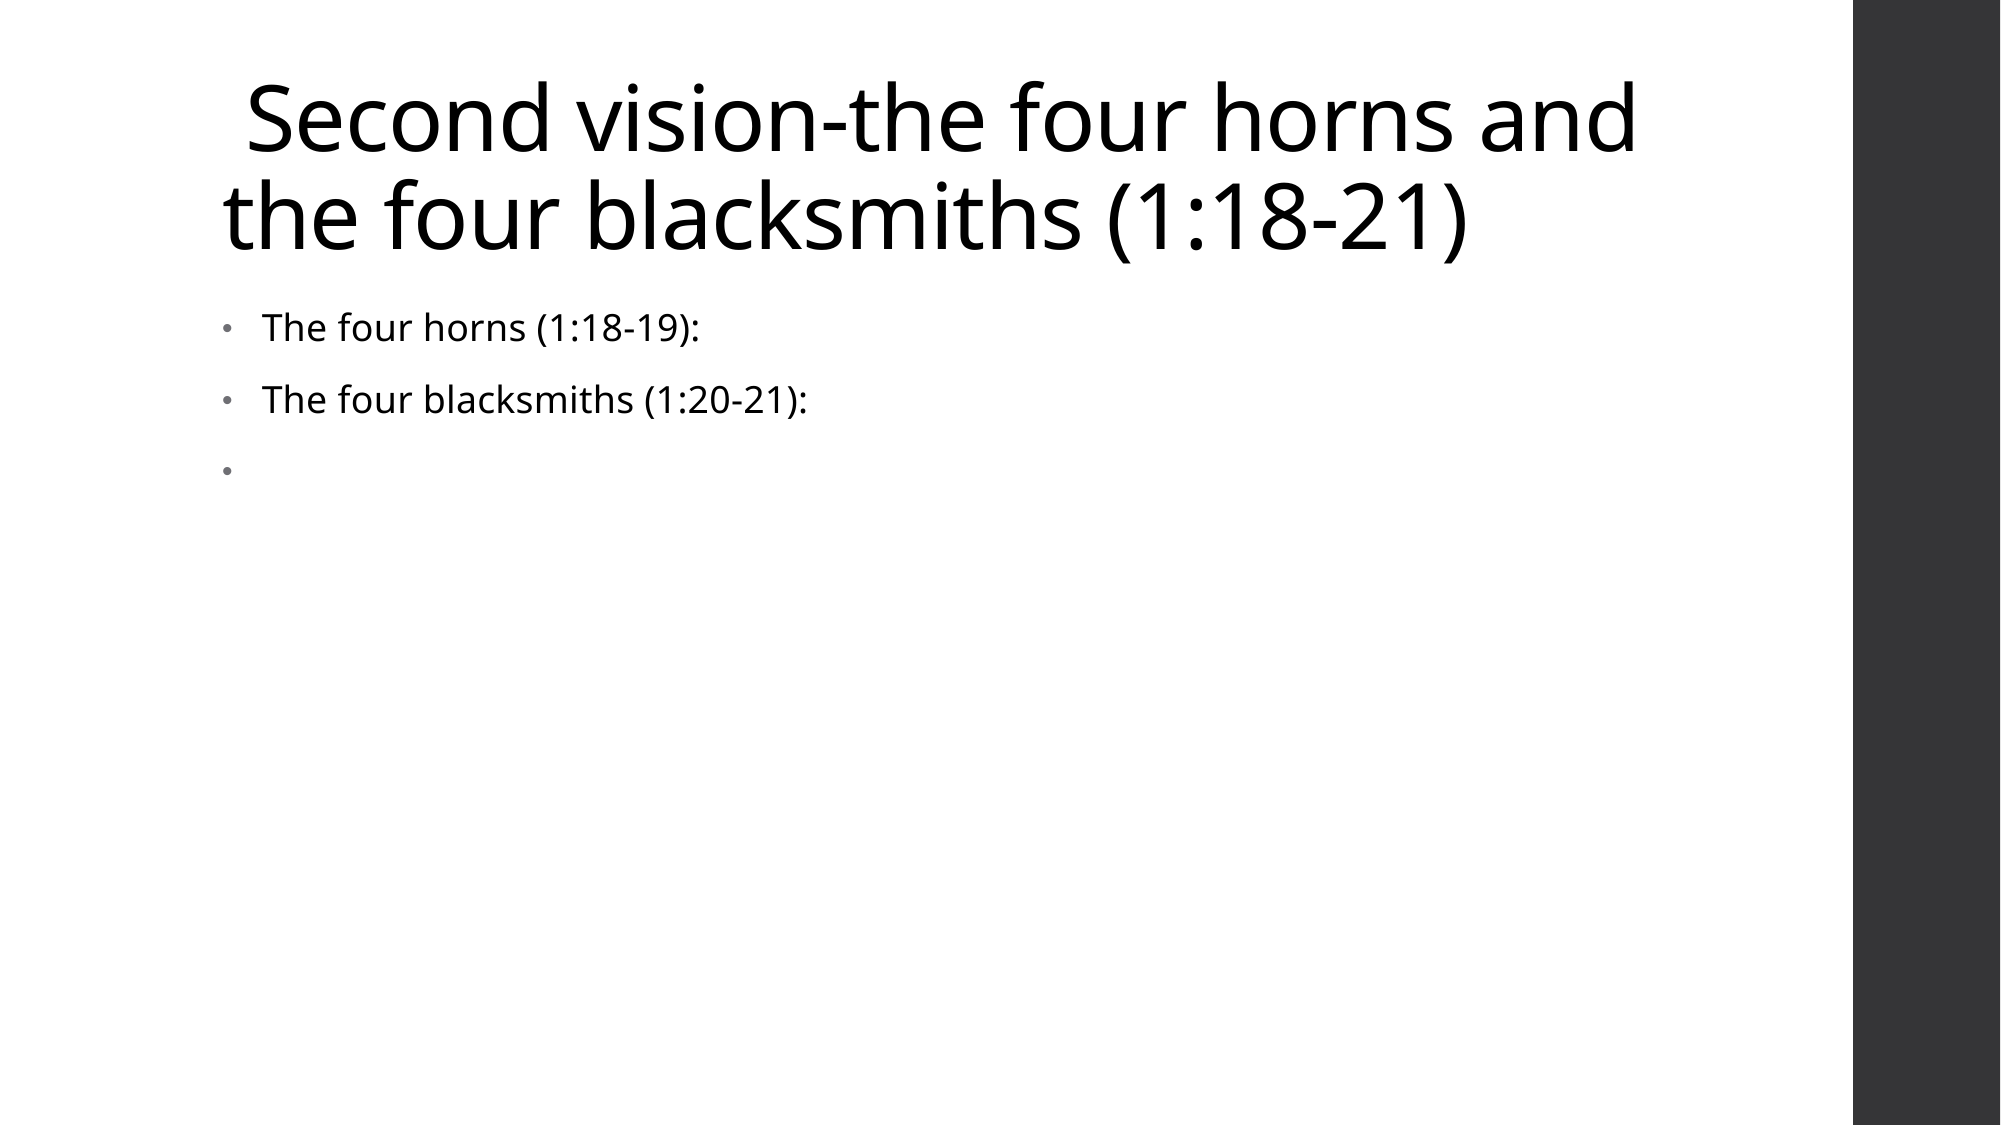

# Second vision-the four horns and the four blacksmiths (1:18-21)
 The four horns (1:18-19):
 The four blacksmiths (1:20-21):